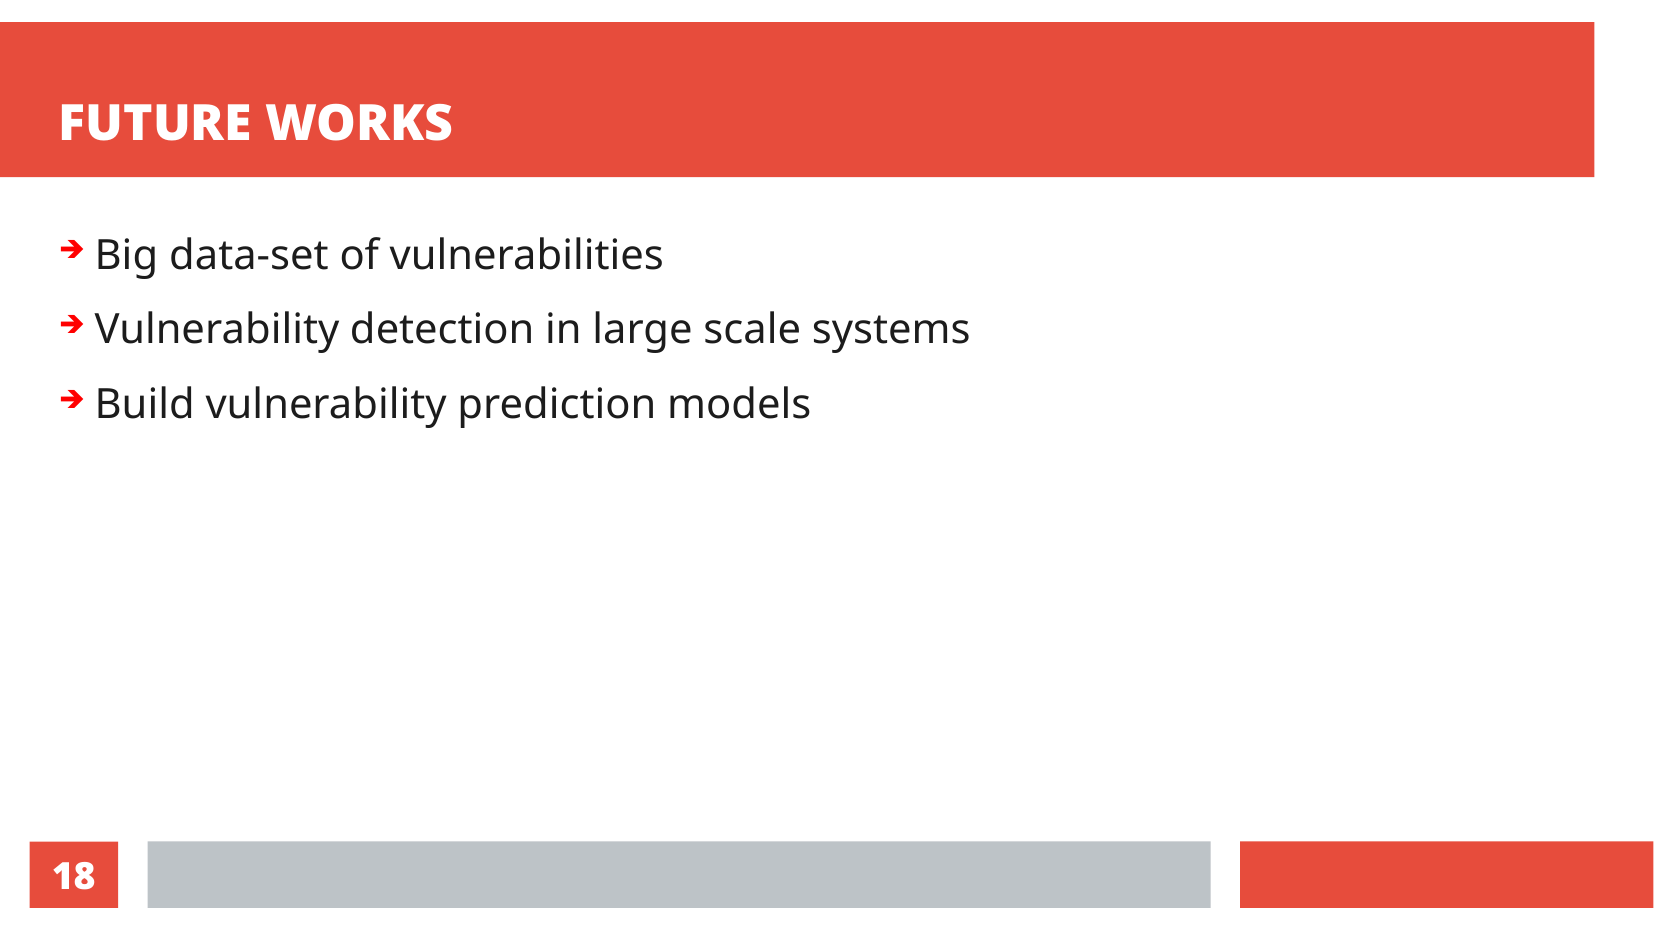

# FUTURE WORKS
Big data-set of vulnerabilities
Vulnerability detection in large scale systems
Build vulnerability prediction models
18